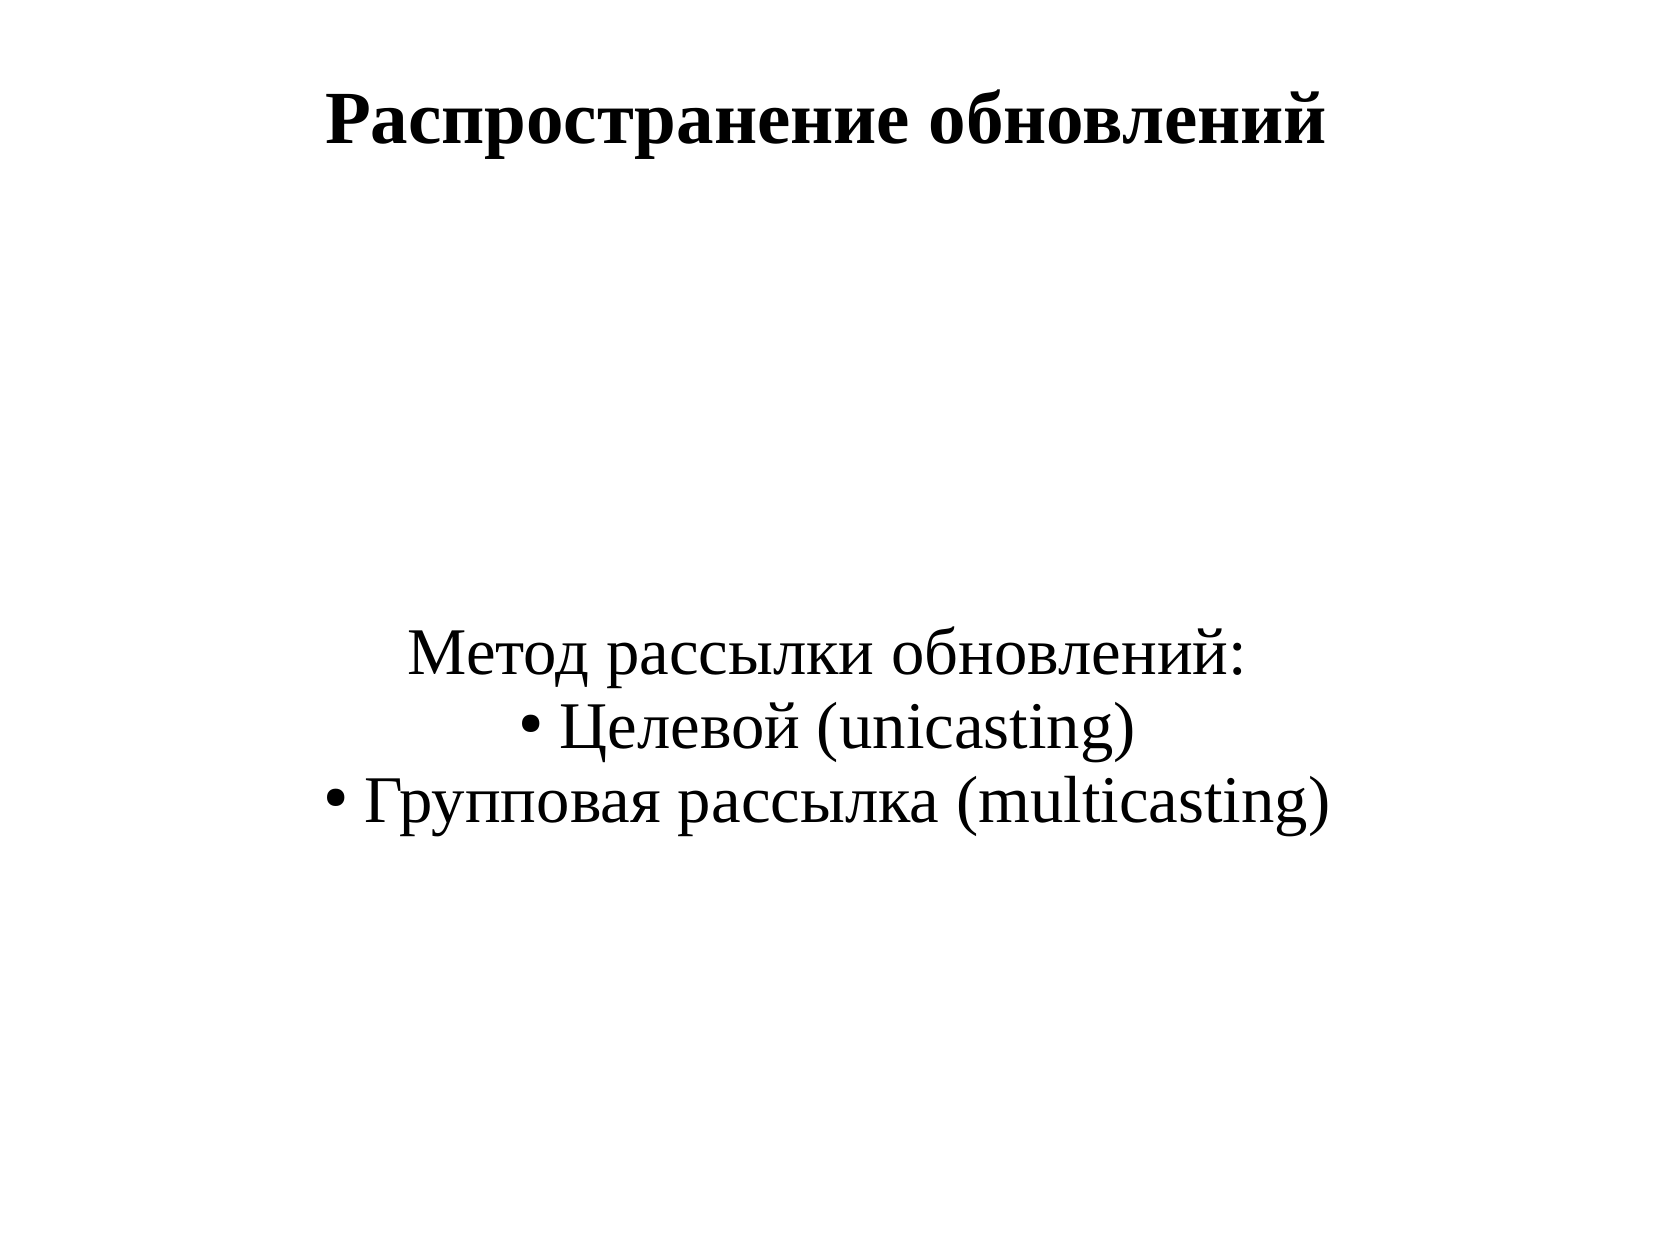

# Распространение обновлений
Метод рассылки обновлений:
 Целевой (unicasting)
 Групповая рассылка (multicasting)